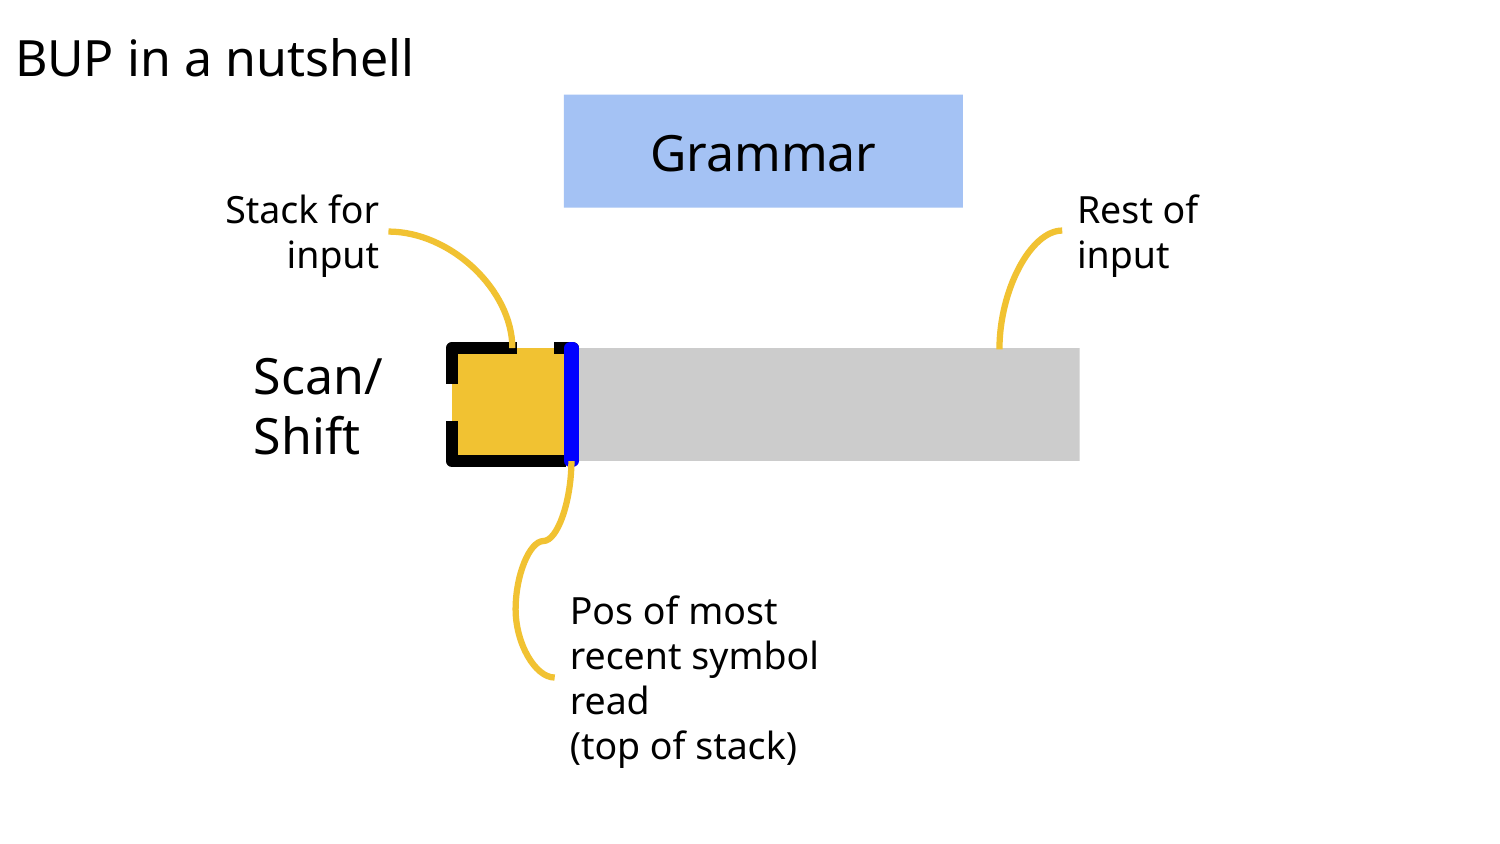

BUP in a nutshell
Grammar
Stack for input
Rest of input
Scan/
Shift
Pos of most
recent symbol read
(top of stack)